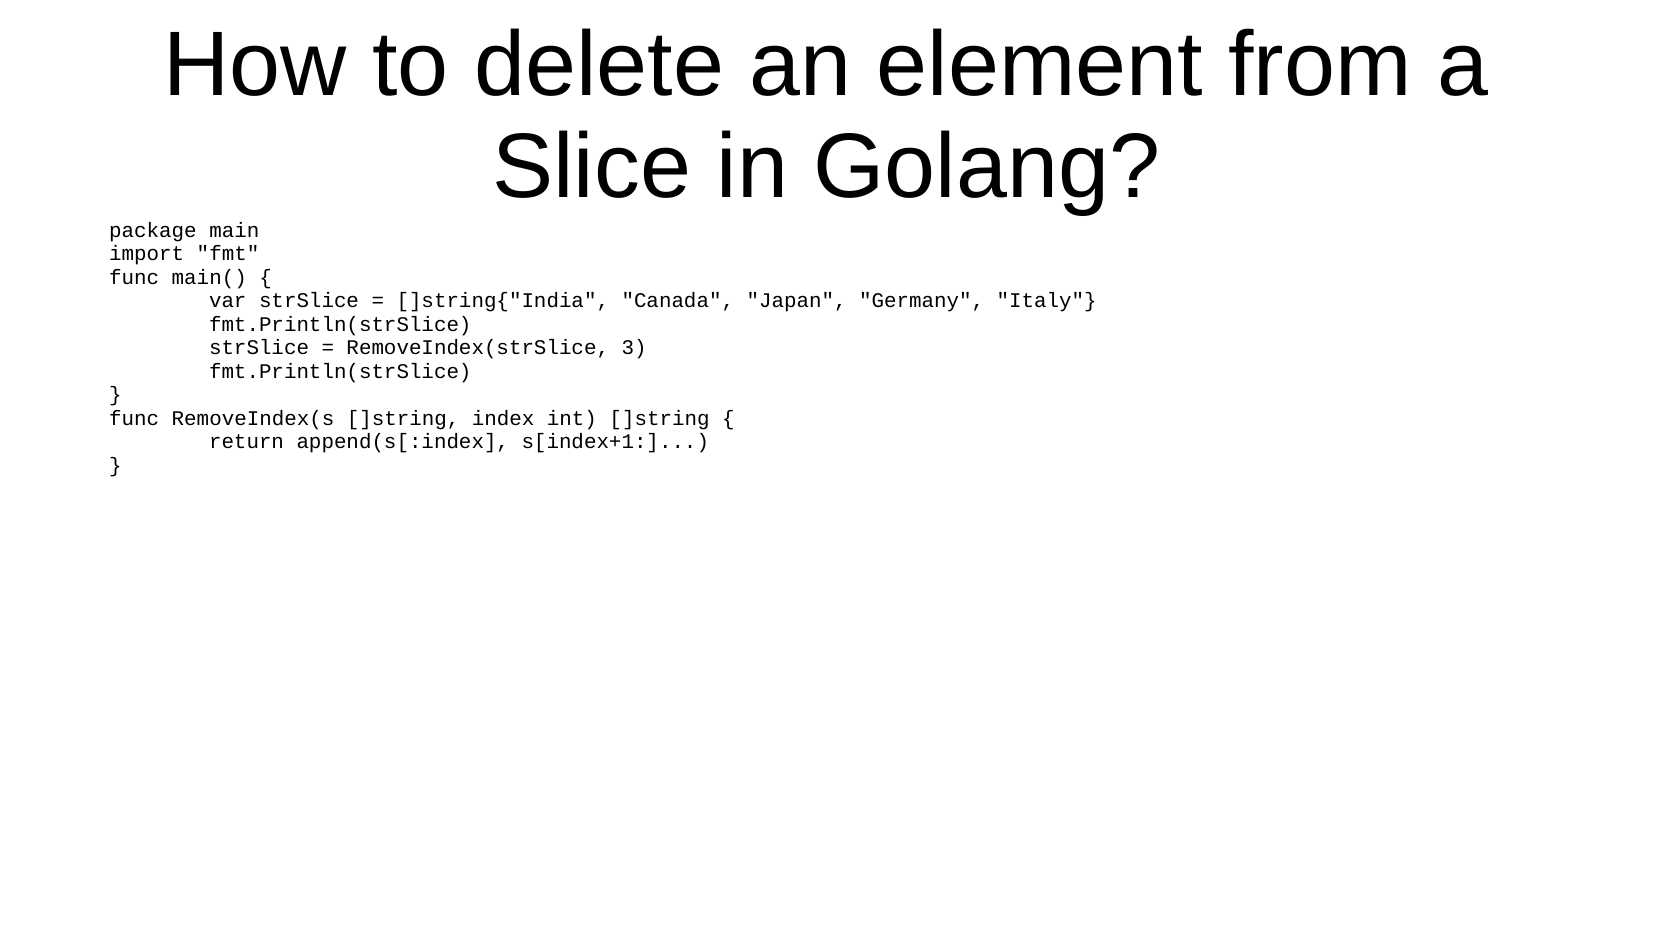

# How to delete an element from a Slice in Golang?
package main
import "fmt"
func main() {
 var strSlice = []string{"India", "Canada", "Japan", "Germany", "Italy"}
 fmt.Println(strSlice)
 strSlice = RemoveIndex(strSlice, 3)
 fmt.Println(strSlice)
}
func RemoveIndex(s []string, index int) []string {
 return append(s[:index], s[index+1:]...)
}